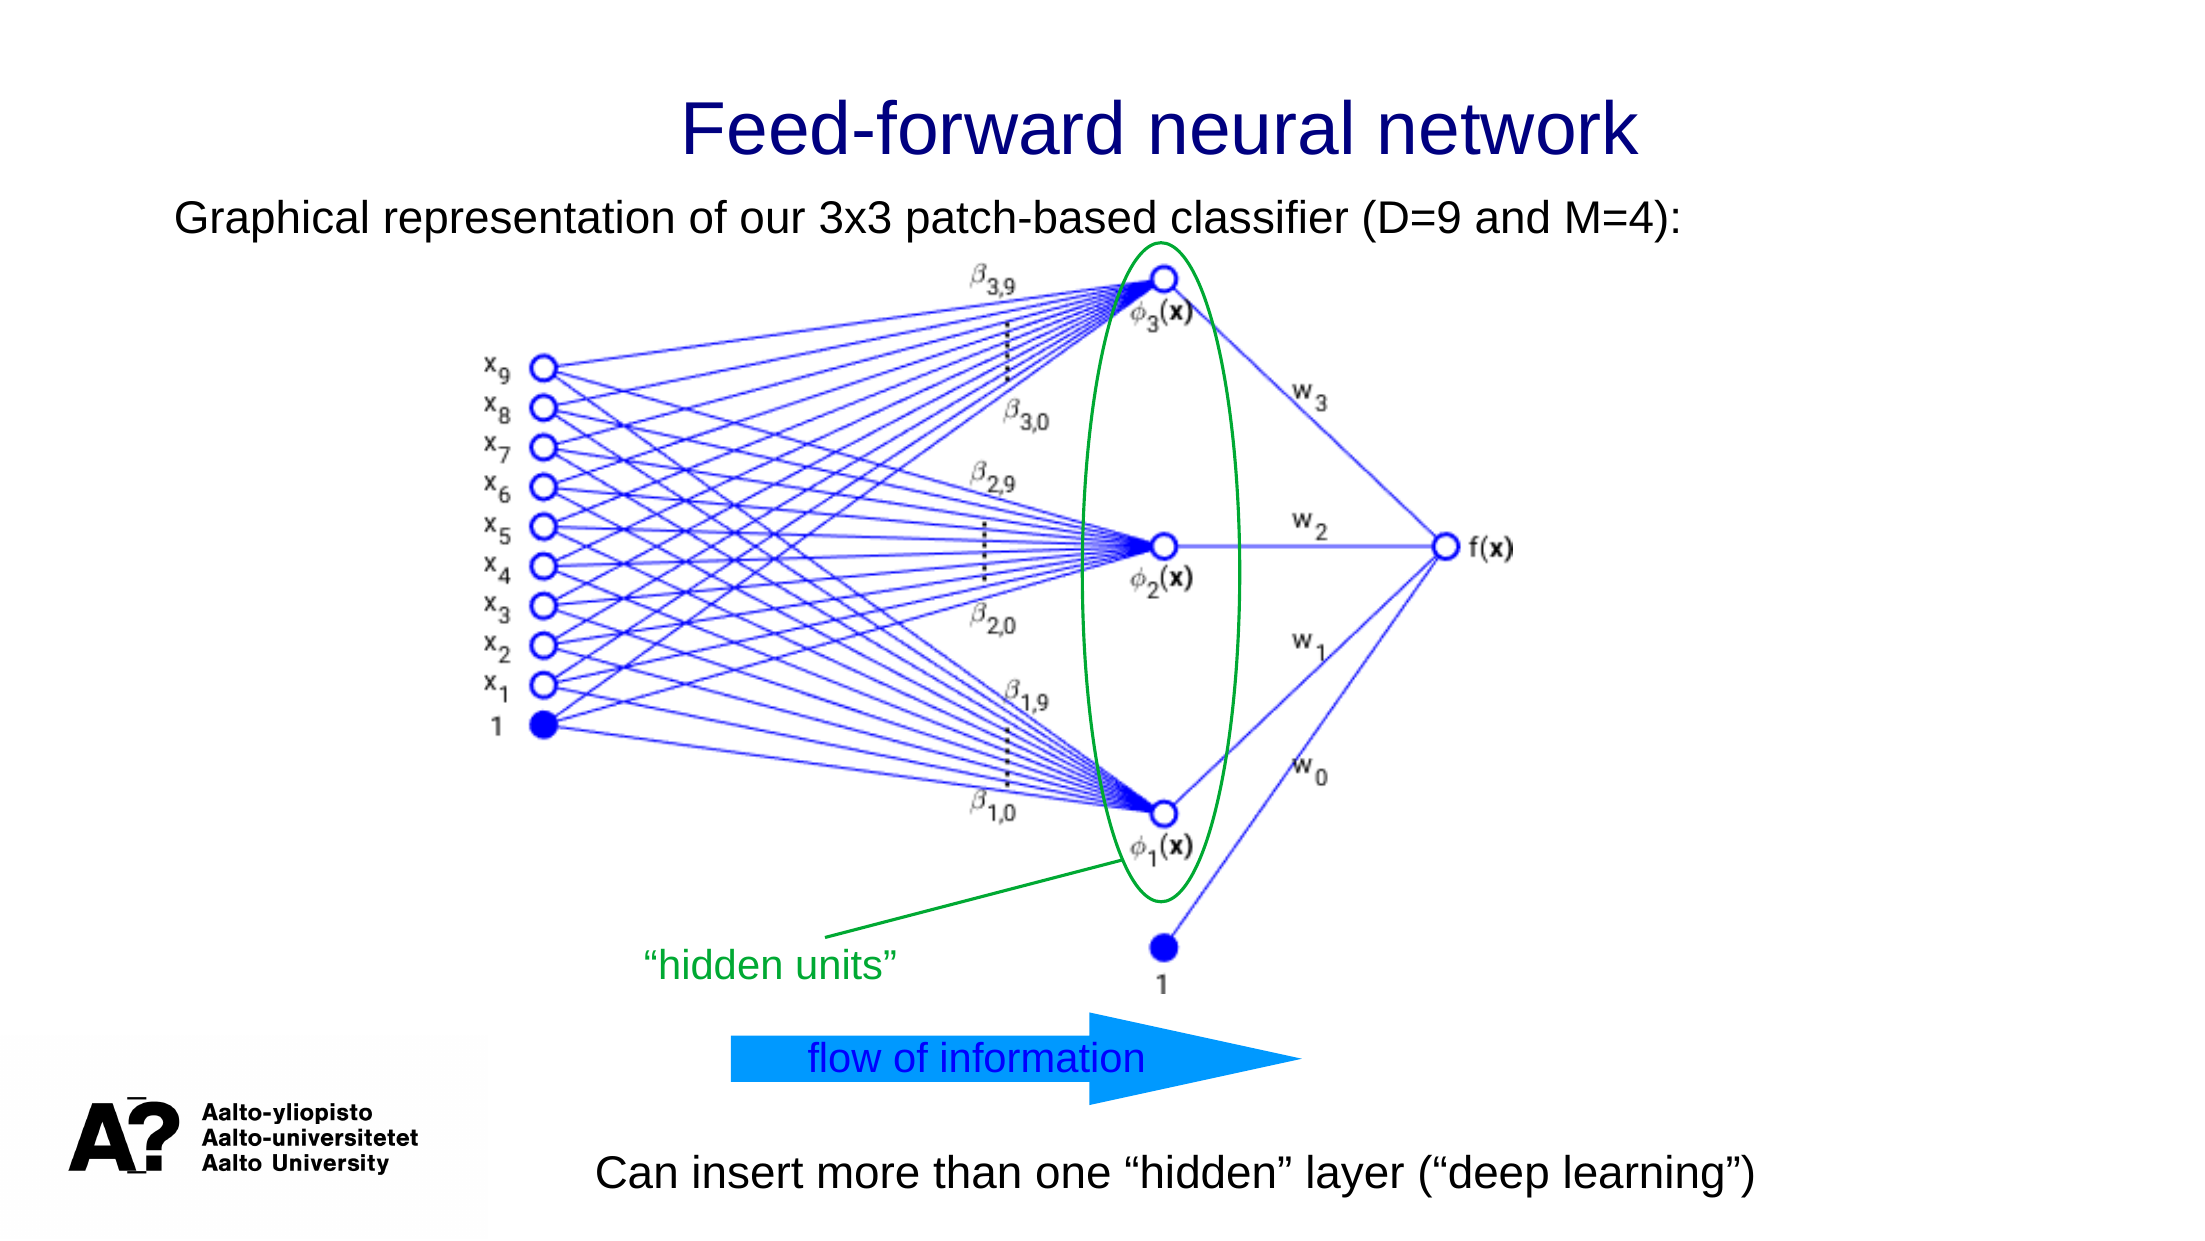

# Feed-forward neural network
Graphical representation of our 3x3 patch-based classifier (D=9 and M=4):
 Can insert more than one “hidden” layer (“deep learning”)
“hidden units”
flow of information